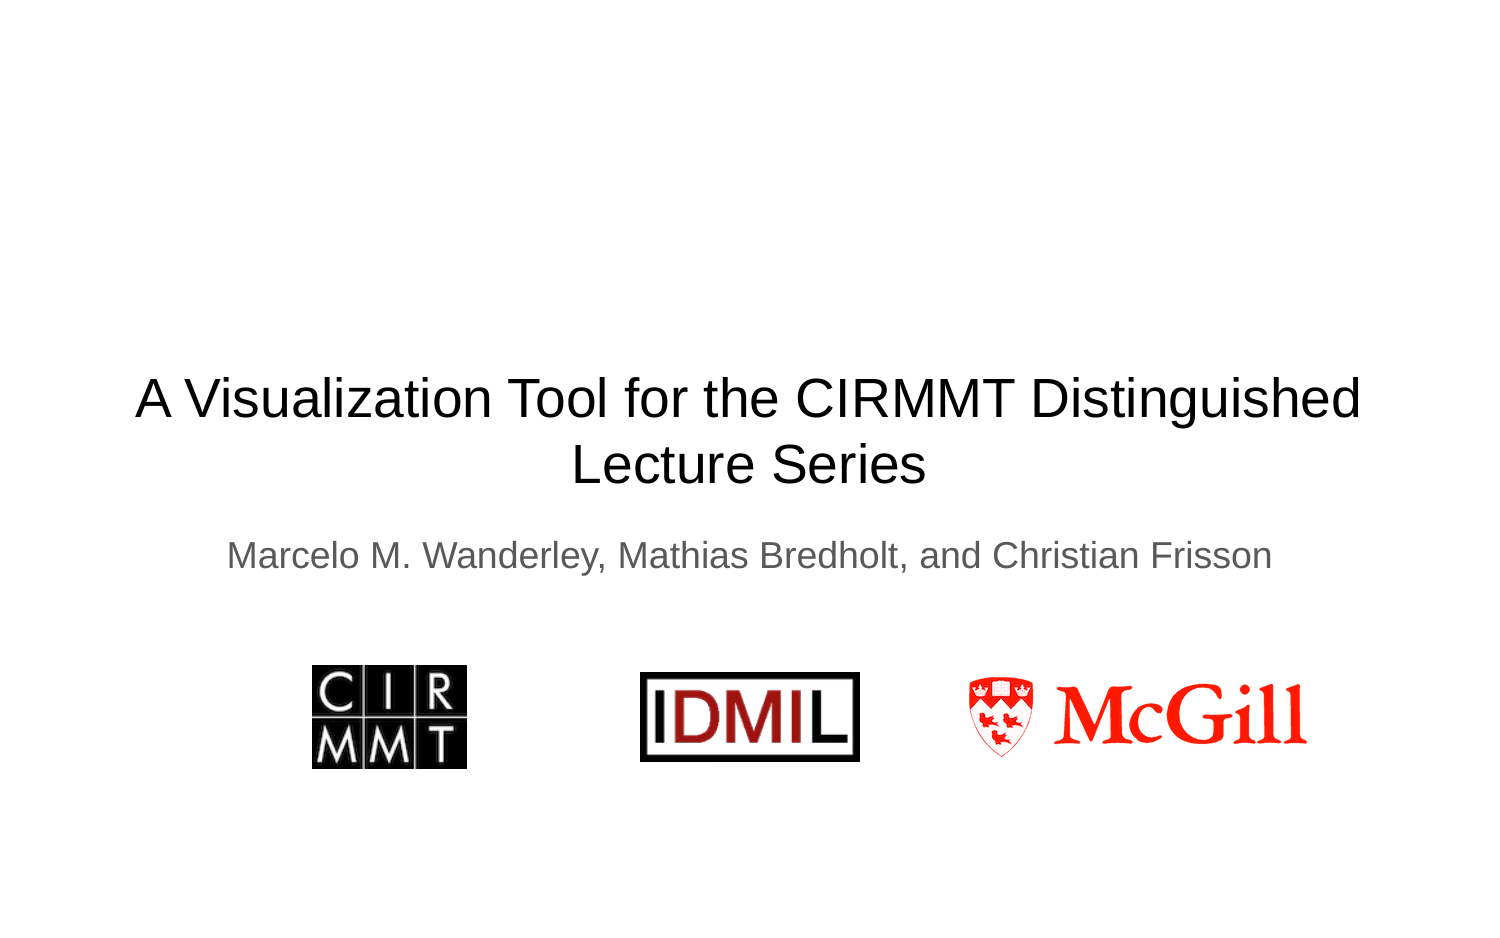

# A Visualization Tool for the CIRMMT Distinguished Lecture Series
Marcelo M. Wanderley, Mathias Bredholt, and Christian Frisson